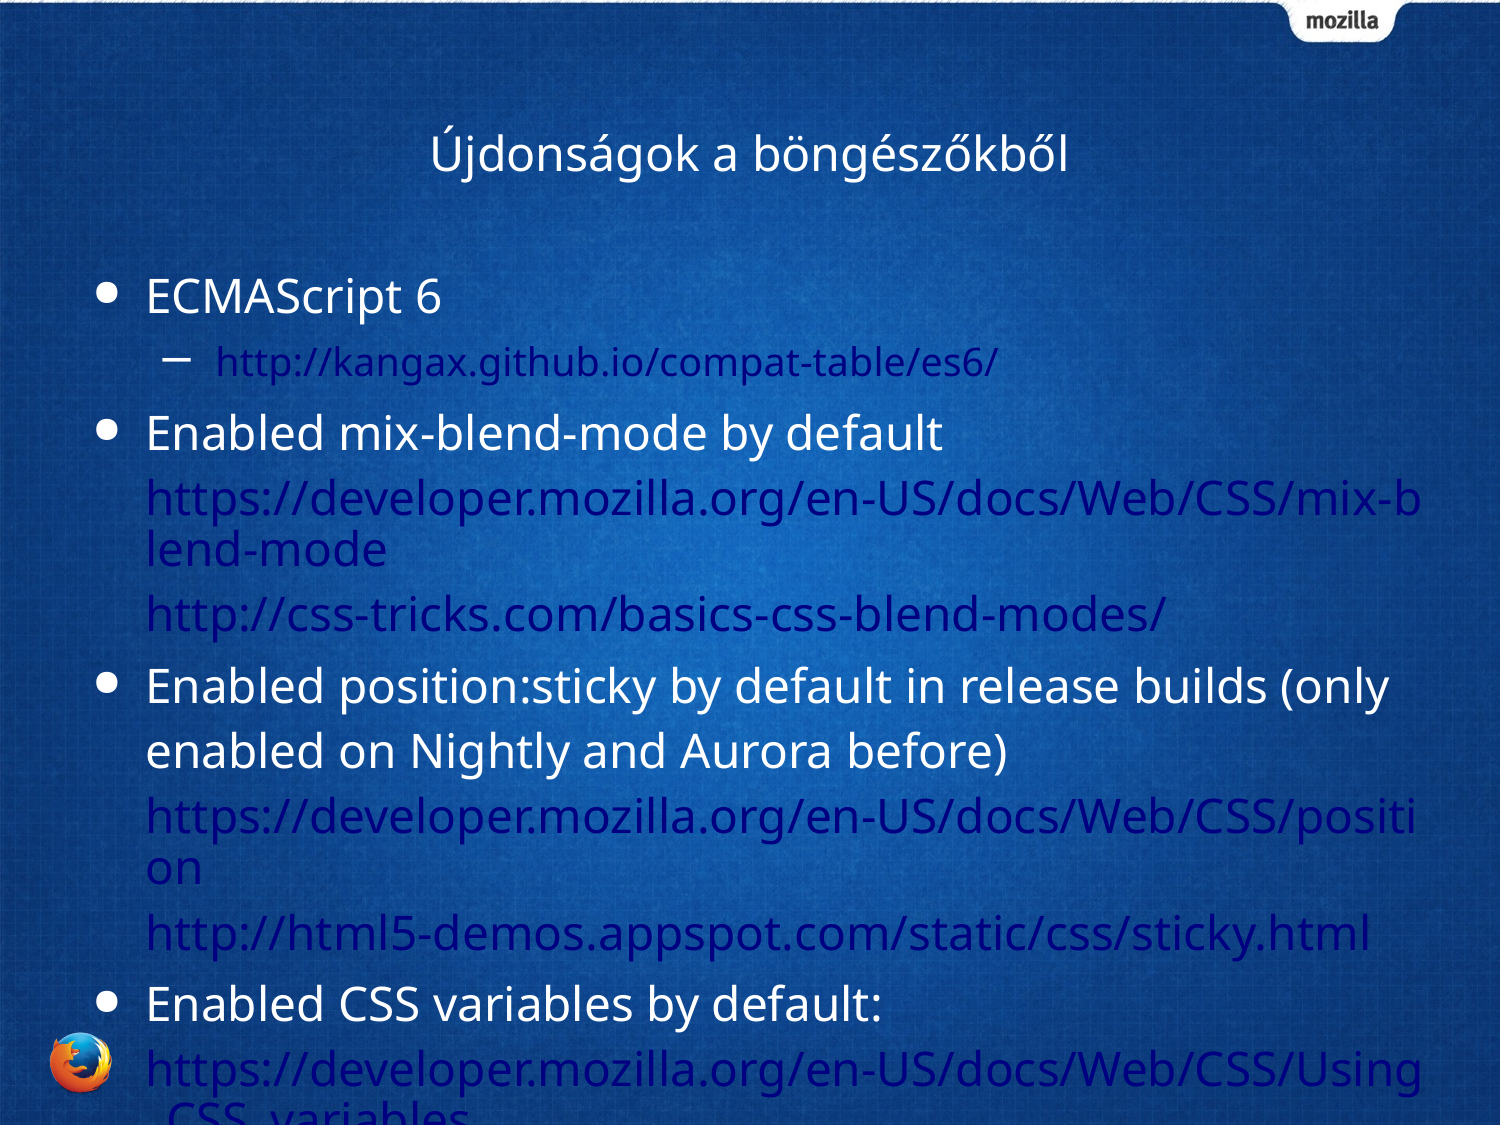

# Újdonságok a böngészőkből
ECMAScript 6
http://kangax.github.io/compat-table/es6/
Enabled mix-blend-mode by default
https://developer.mozilla.org/en-US/docs/Web/CSS/mix-blend-modehttp://css-tricks.com/basics-css-blend-modes/
Enabled position:sticky by default in release builds (only enabled on Nightly and Aurora before) https://developer.mozilla.org/en-US/docs/Web/CSS/positionhttp://html5-demos.appspot.com/static/css/sticky.html
Enabled CSS variables by default:
https://developer.mozilla.org/en-US/docs/Web/CSS/Using_CSS_variables